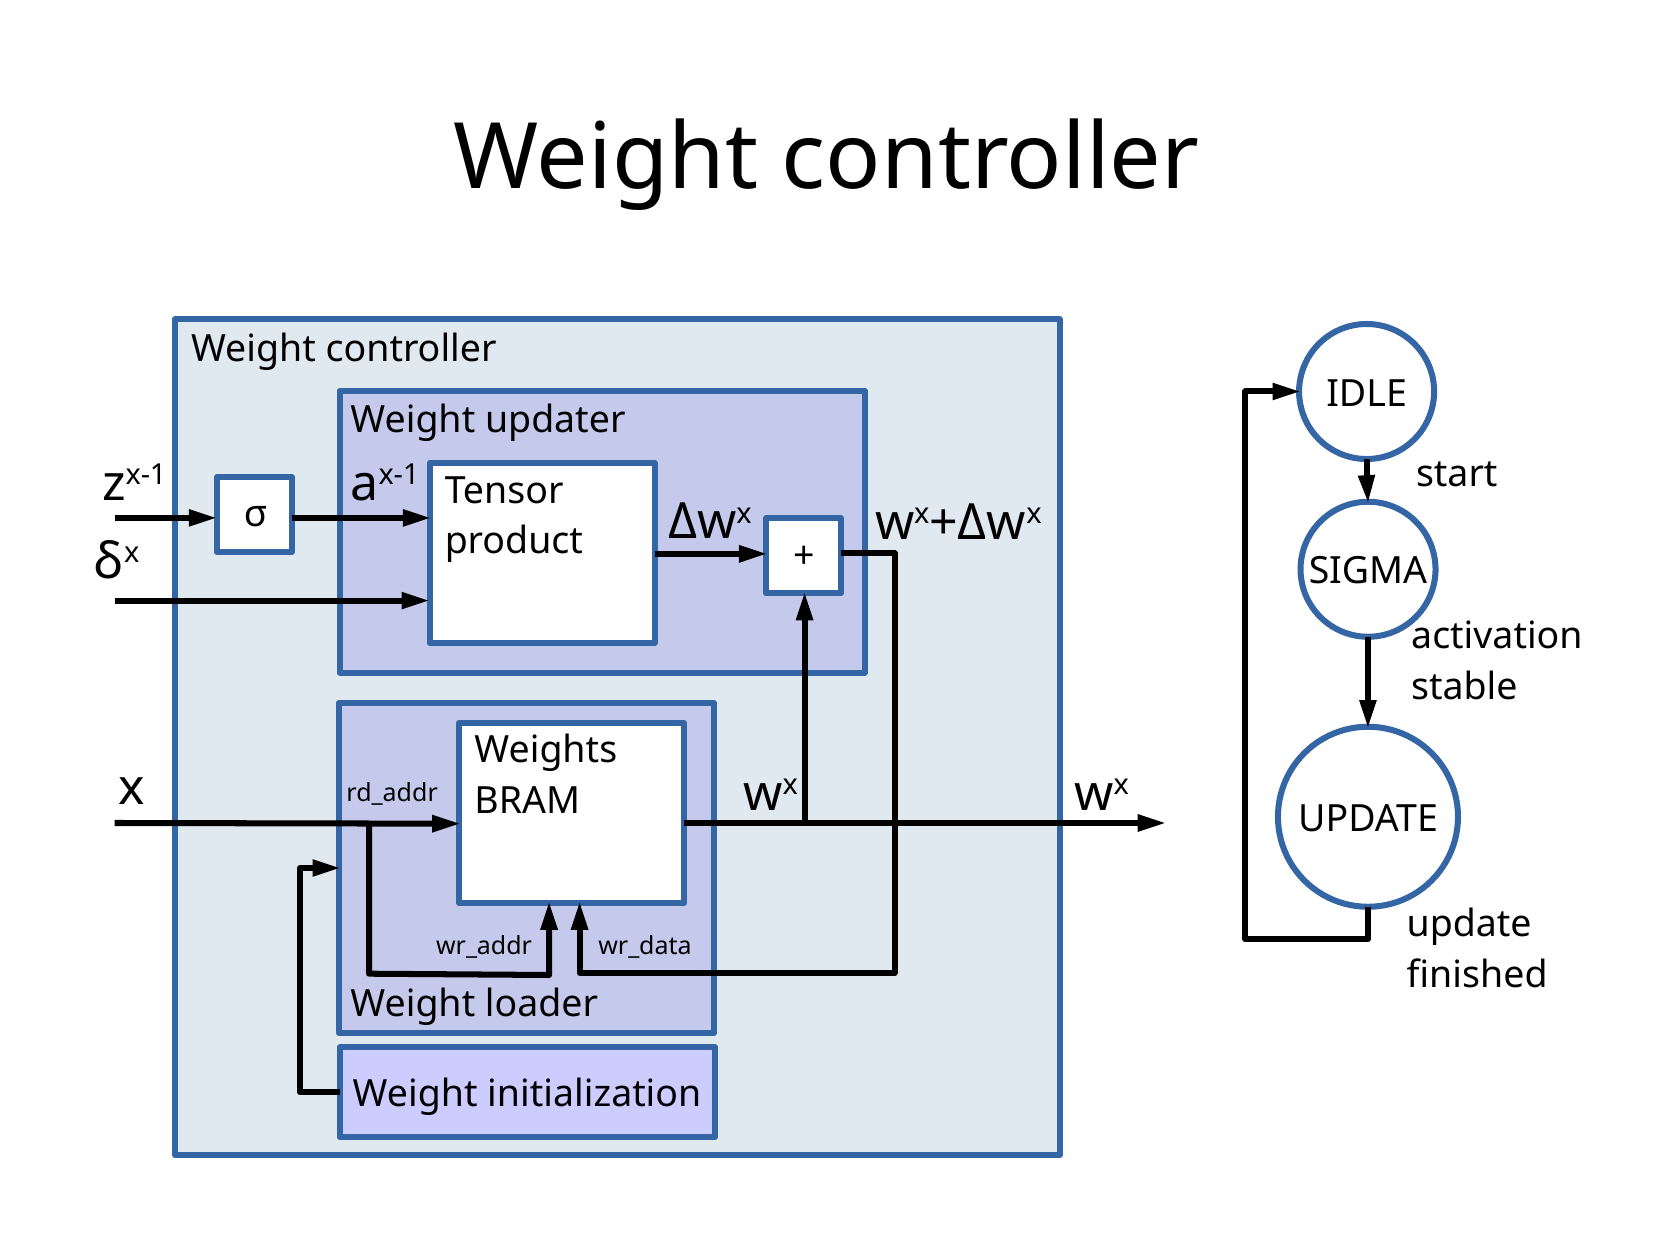

# Weight controller
Weight controller
IDLE
Weight updater
zx-1
ax-1
start
Tensor
product
Δwx
wx+Δwx
σ
SIGMA
δx
+
activation
stable
Weights
BRAM
UPDATE
x
wx
wx
rd_addr
update
finished
wr_addr
wr_data
Weight loader
Weight initialization